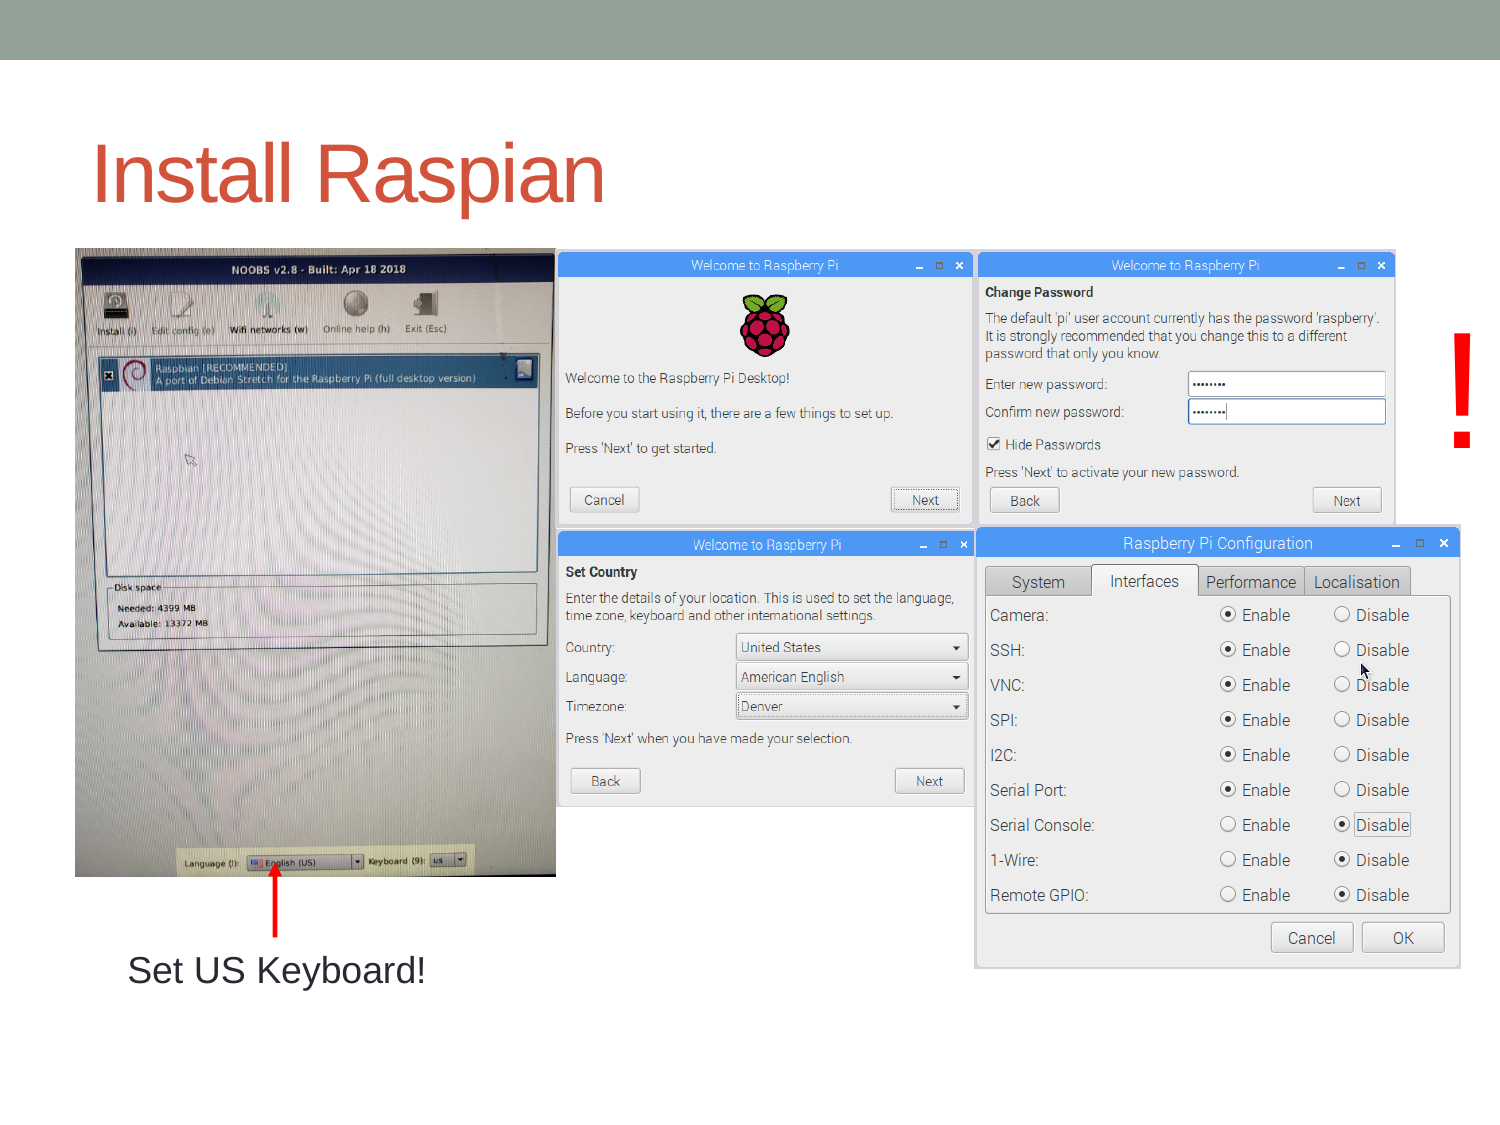

# Install Raspian
!
Set US Keyboard!